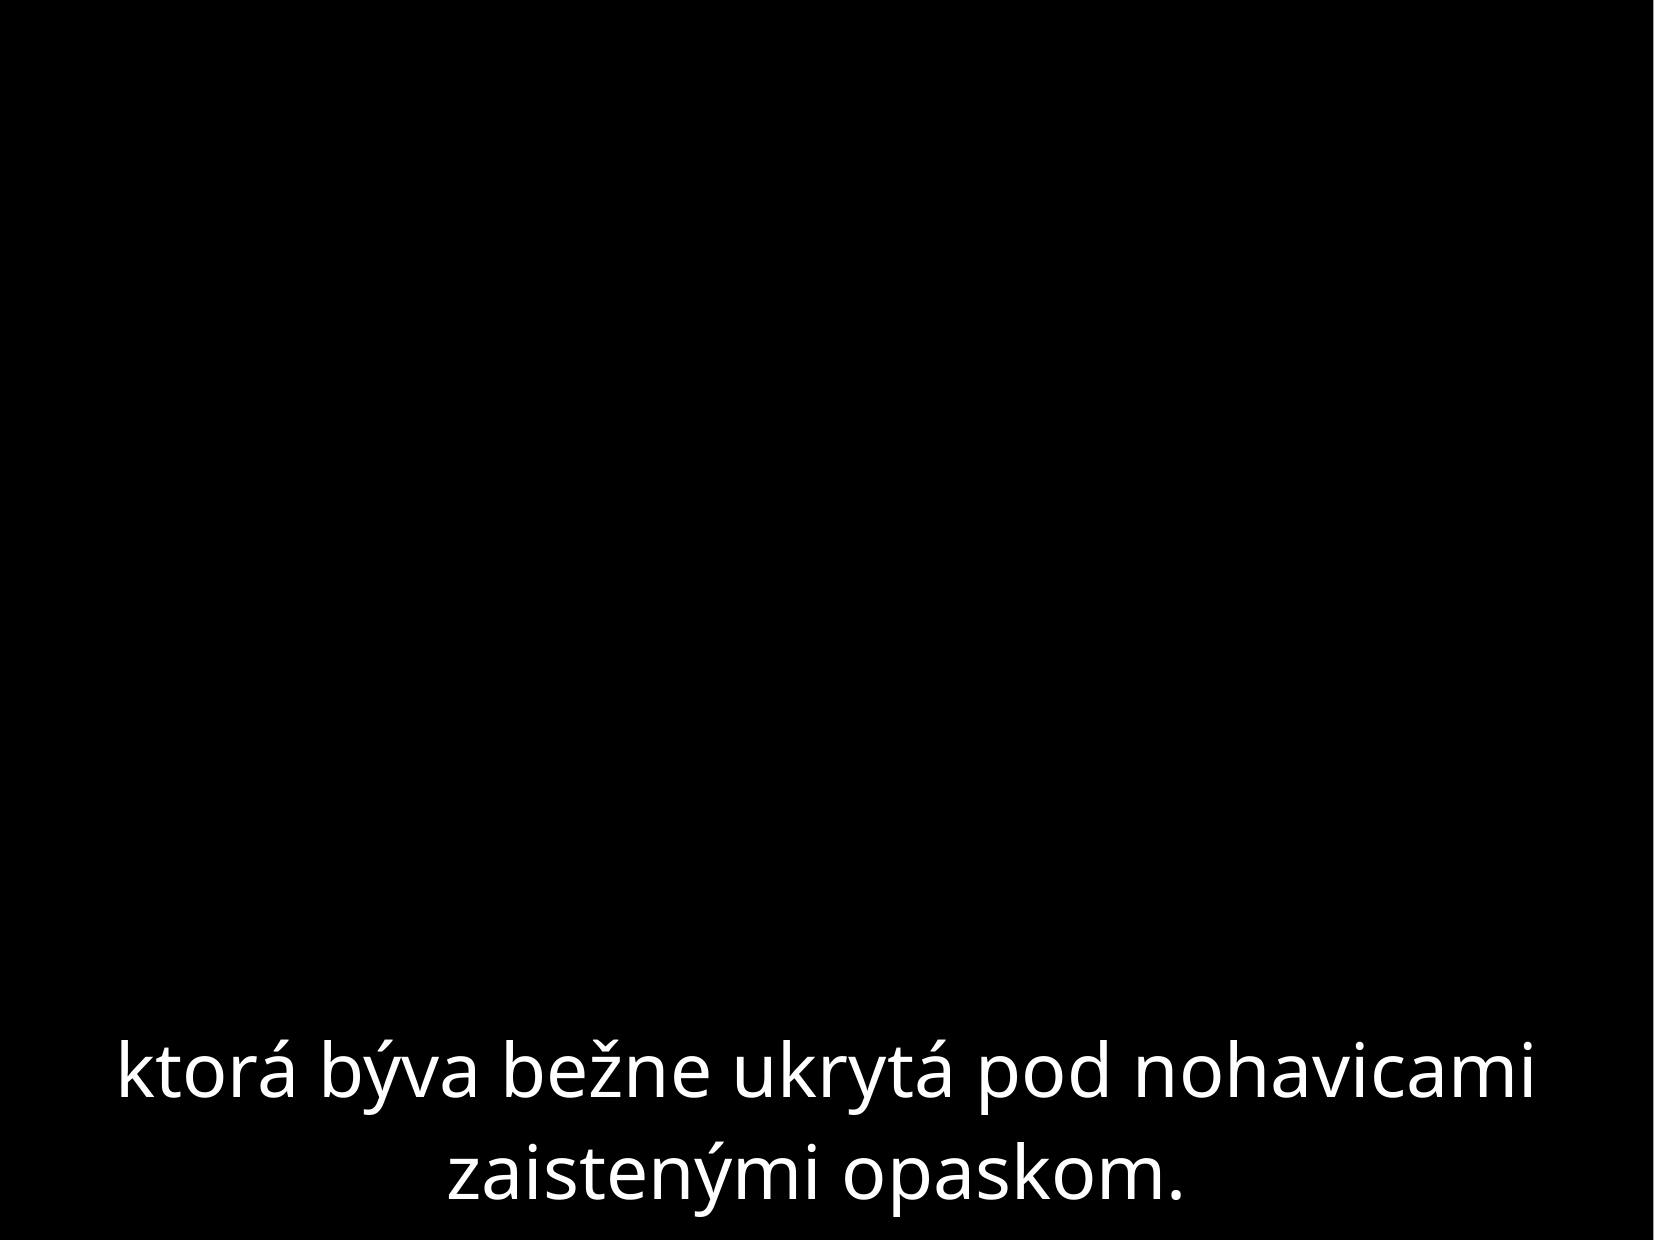

# ktorá býva bežne ukrytá pod nohavicami zaistenými opaskom.